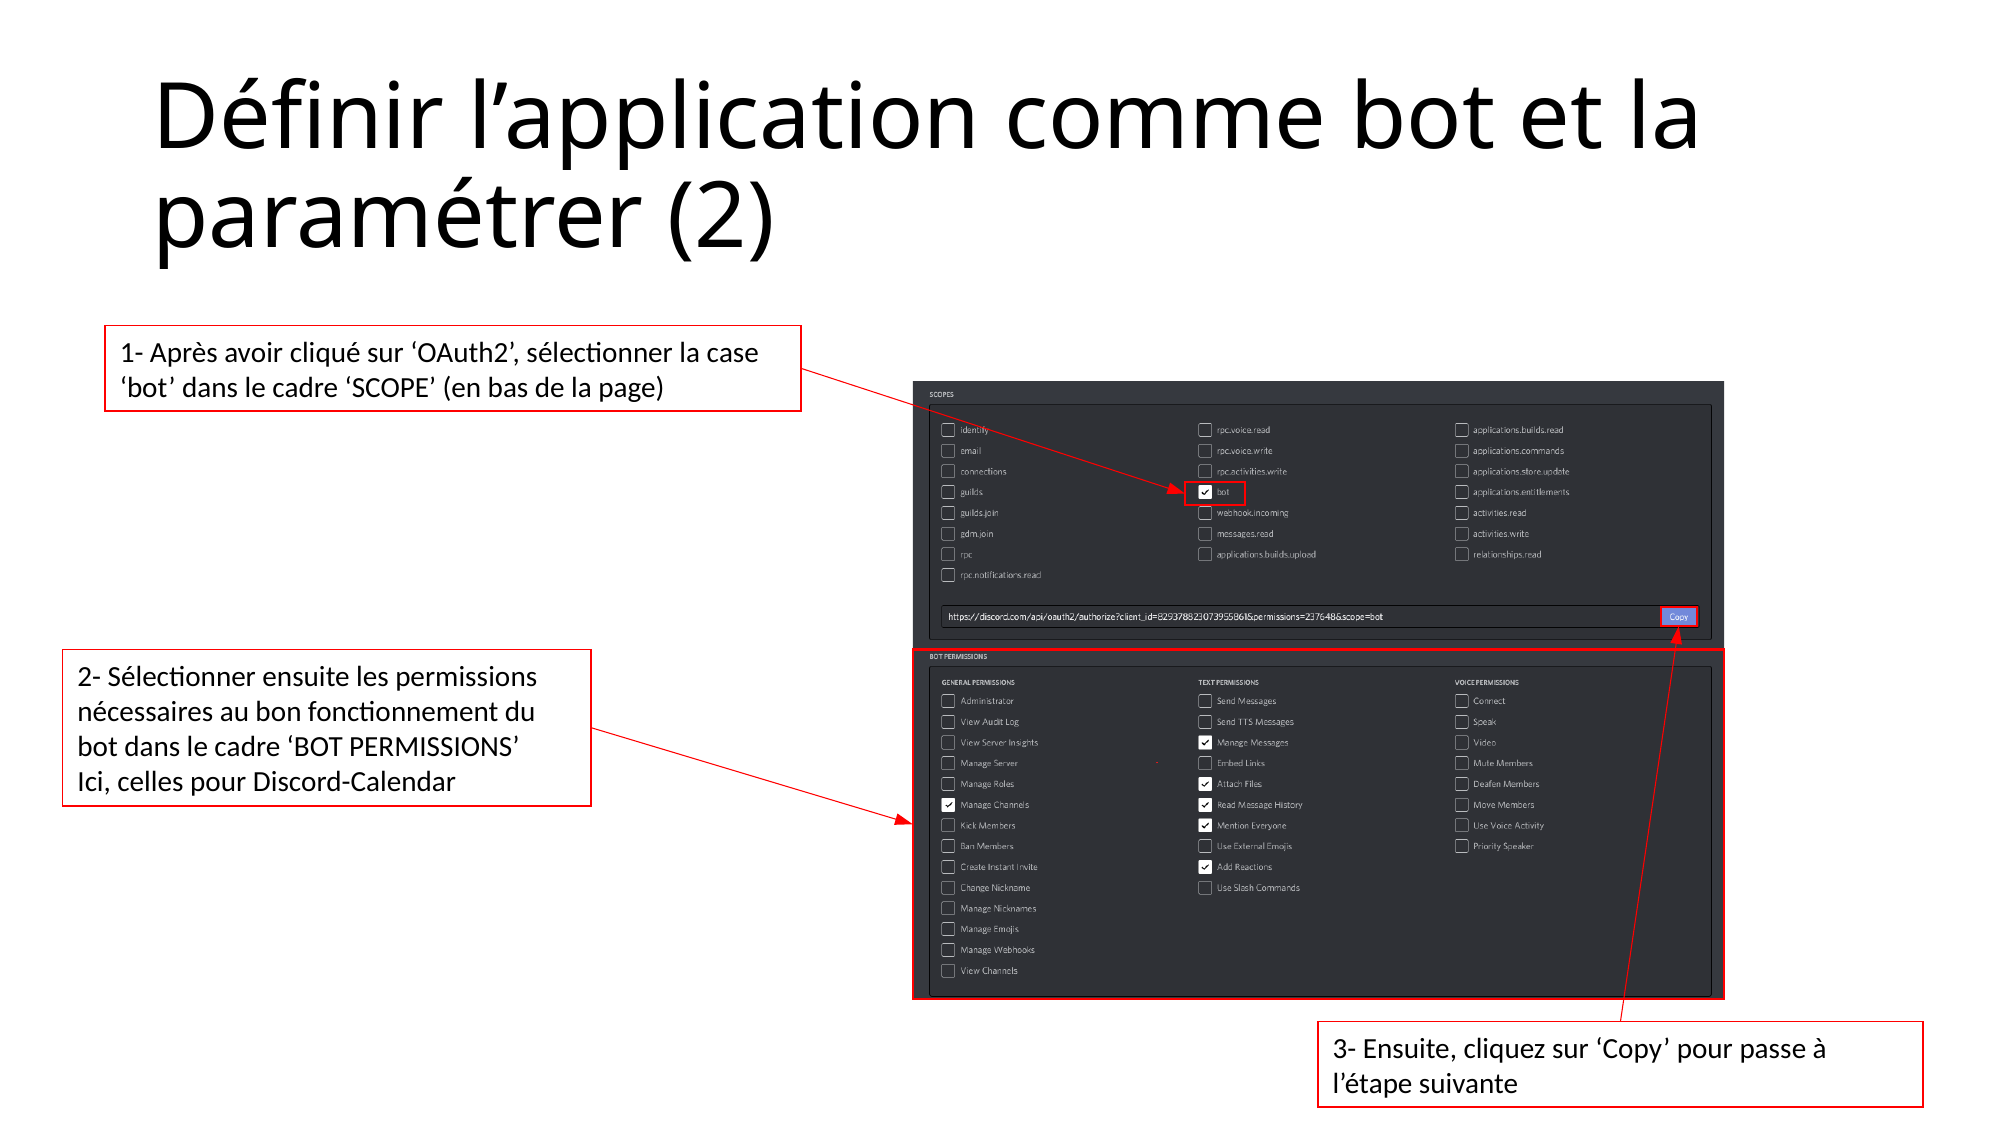

# Définir l’application comme bot et la paramétrer (2)
1- Après avoir cliqué sur ‘OAuth2’, sélectionner la case ‘bot’ dans le cadre ‘SCOPE’ (en bas de la page)
2- Sélectionner ensuite les permissions nécessaires au bon fonctionnement du bot dans le cadre ‘BOT PERMISSIONS’
Ici, celles pour Discord-Calendar
3- Ensuite, cliquez sur ‘Copy’ pour passe à l’étape suivante